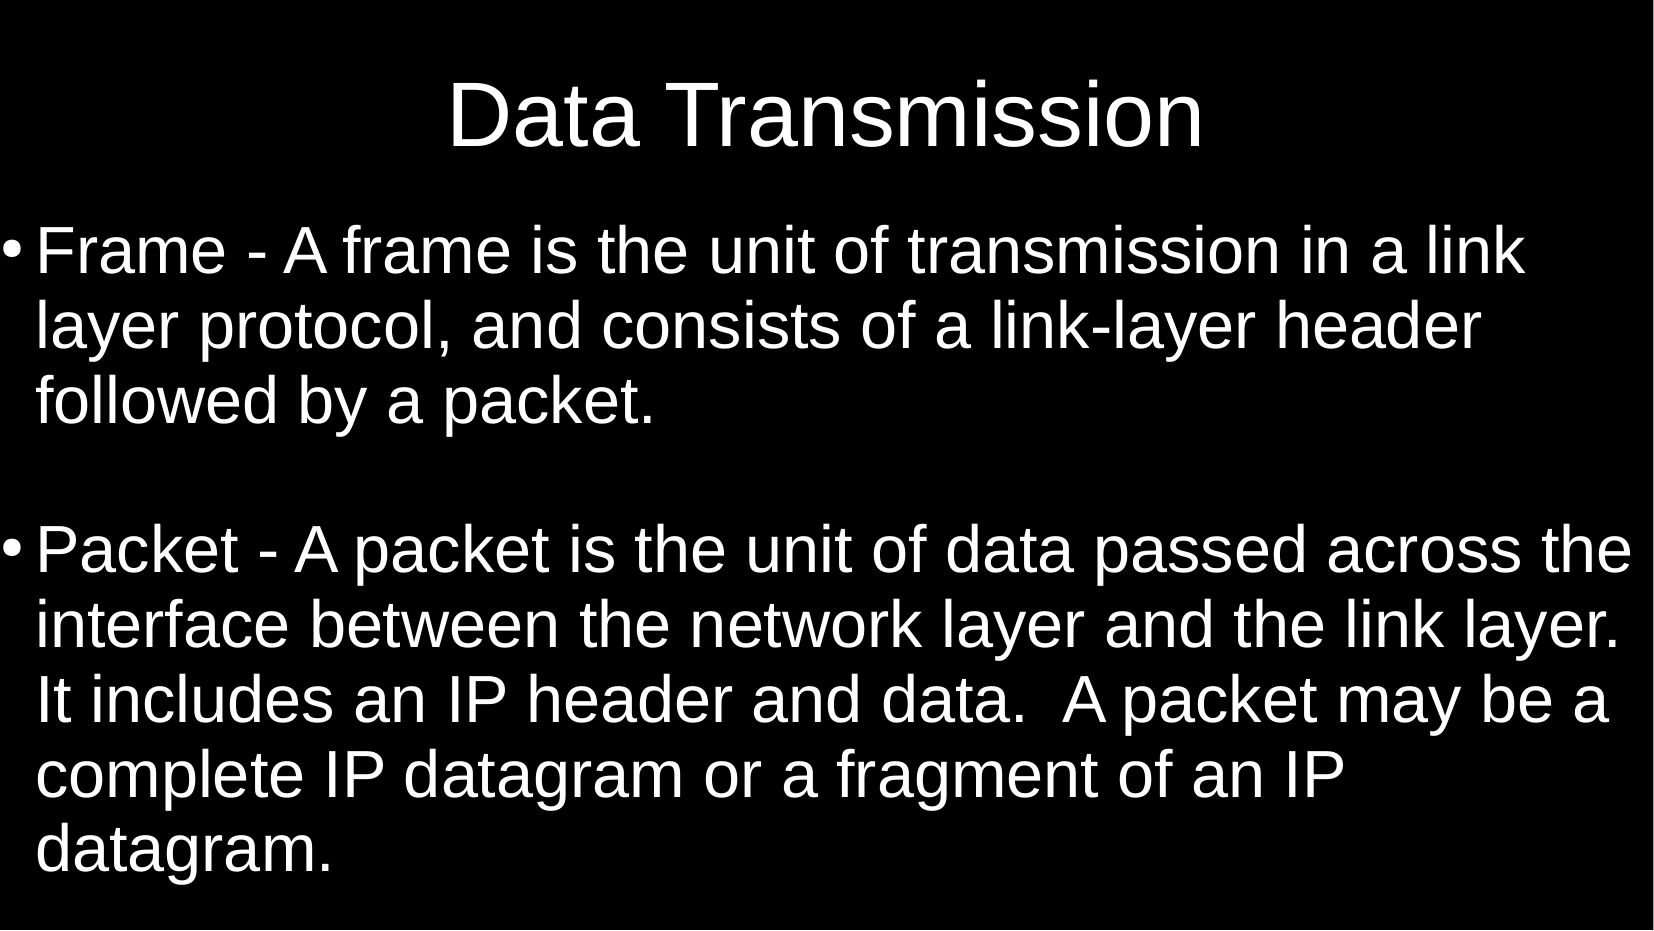

# Data Transmission
Frame - A frame is the unit of transmission in a link layer protocol, and consists of a link-layer header followed by a packet.
Packet - A packet is the unit of data passed across the interface between the network layer and the link layer. It includes an IP header and data. A packet may be a complete IP datagram or a fragment of an IP datagram.